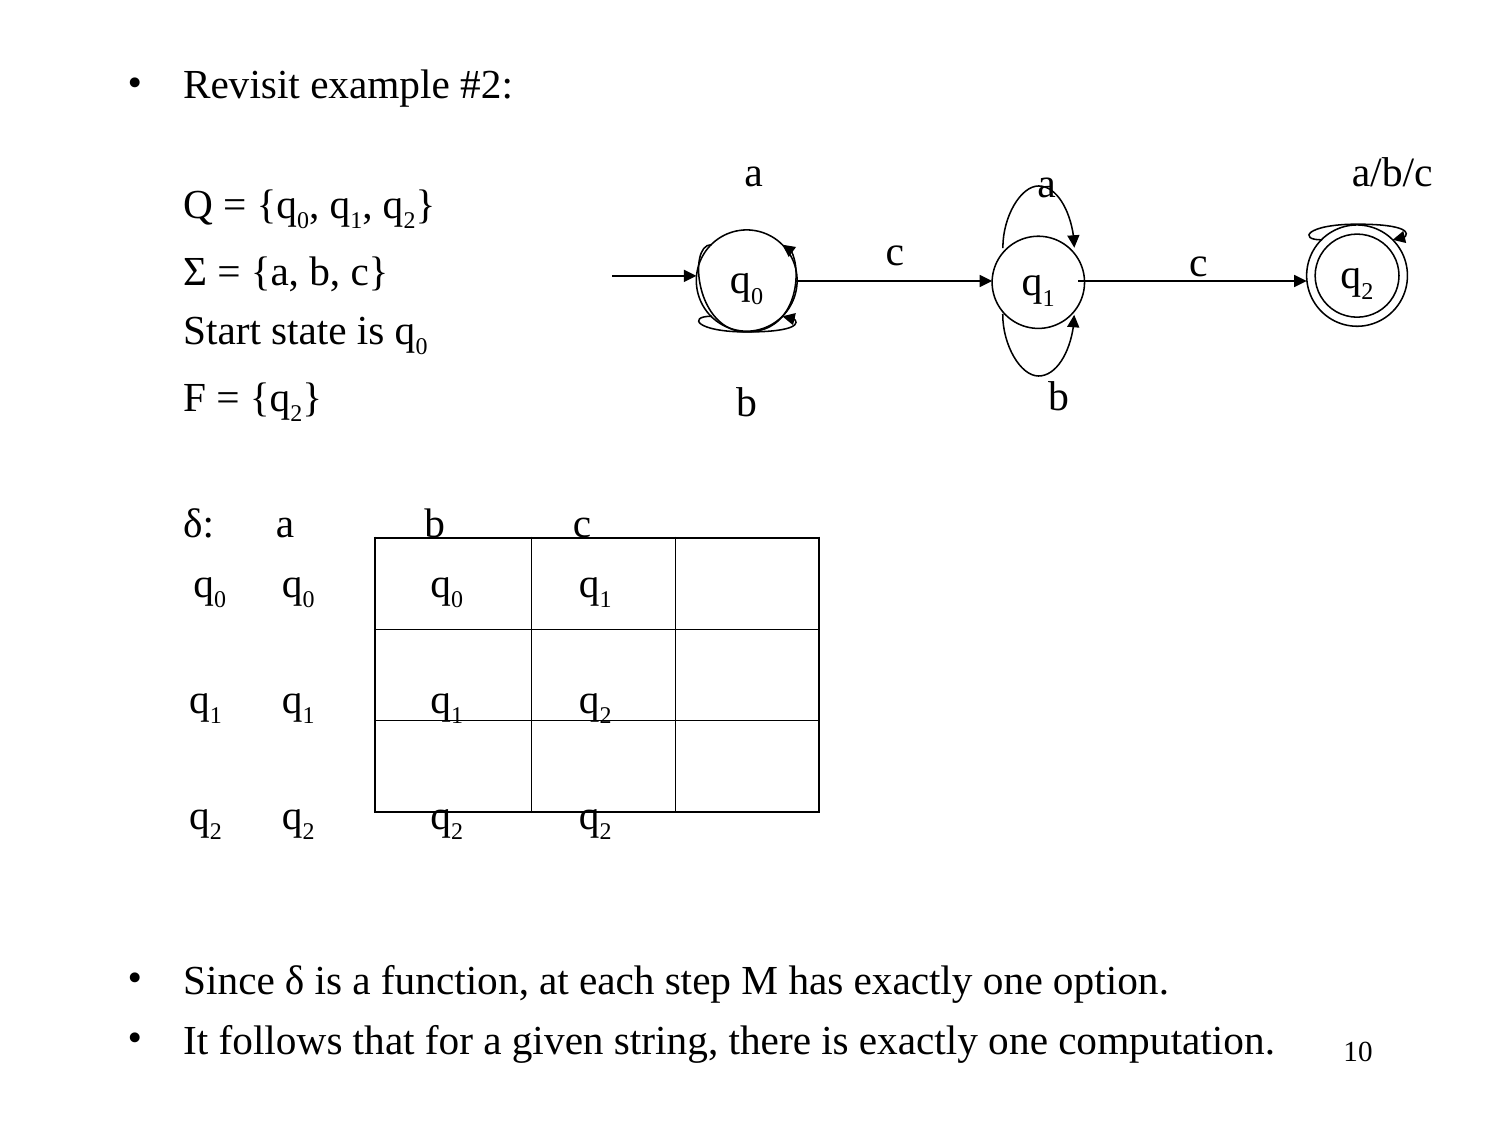

# Revisit example #2:
	Q = {q0, q1, q2}
	Σ = {a, b, c}
	Start state is q0
	F = {q2}
	δ:		a	b	c
		 q0	 q0 	 q0	 q1
		 q1 	 q1	 q1	 q2
		 q2	 q2	 q2	 q2
Since δ is a function, at each step M has exactly one option.
It follows that for a given string, there is exactly one computation.
a
a/b/c
a
c
q2
c
q0
q1
b
b
| | | |
| --- | --- | --- |
| | | |
| | | |